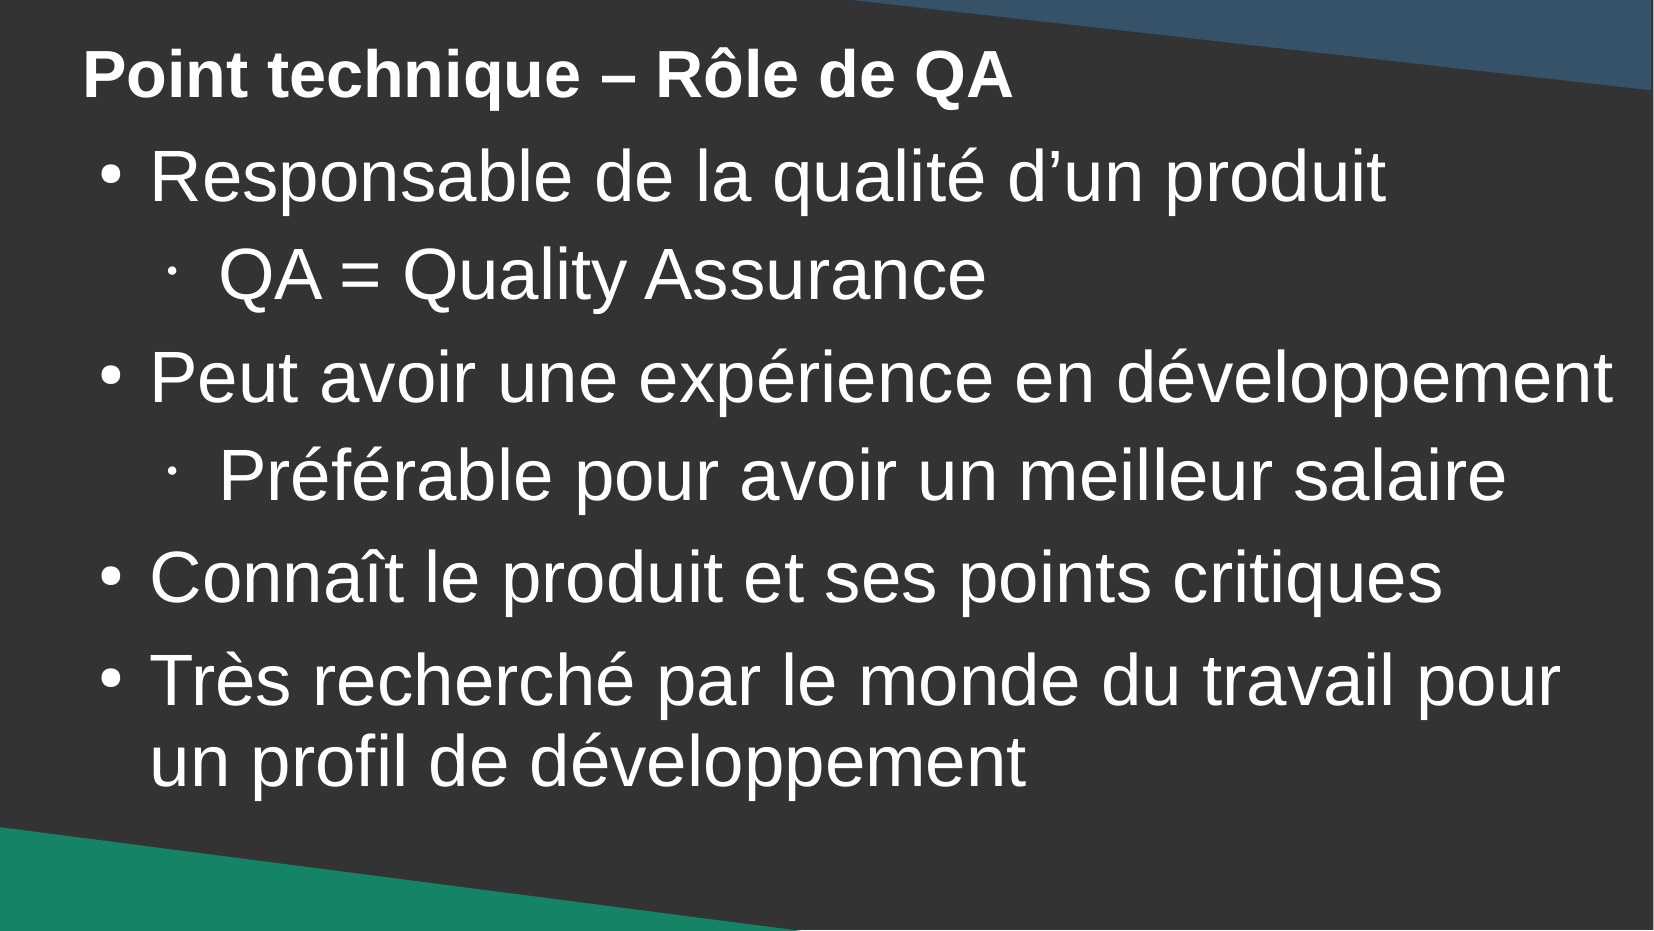

# Point technique – Rôle de QA
Responsable de la qualité d’un produit
QA = Quality Assurance
Peut avoir une expérience en développement
Préférable pour avoir un meilleur salaire
Connaît le produit et ses points critiques
Très recherché par le monde du travail pour un profil de développement